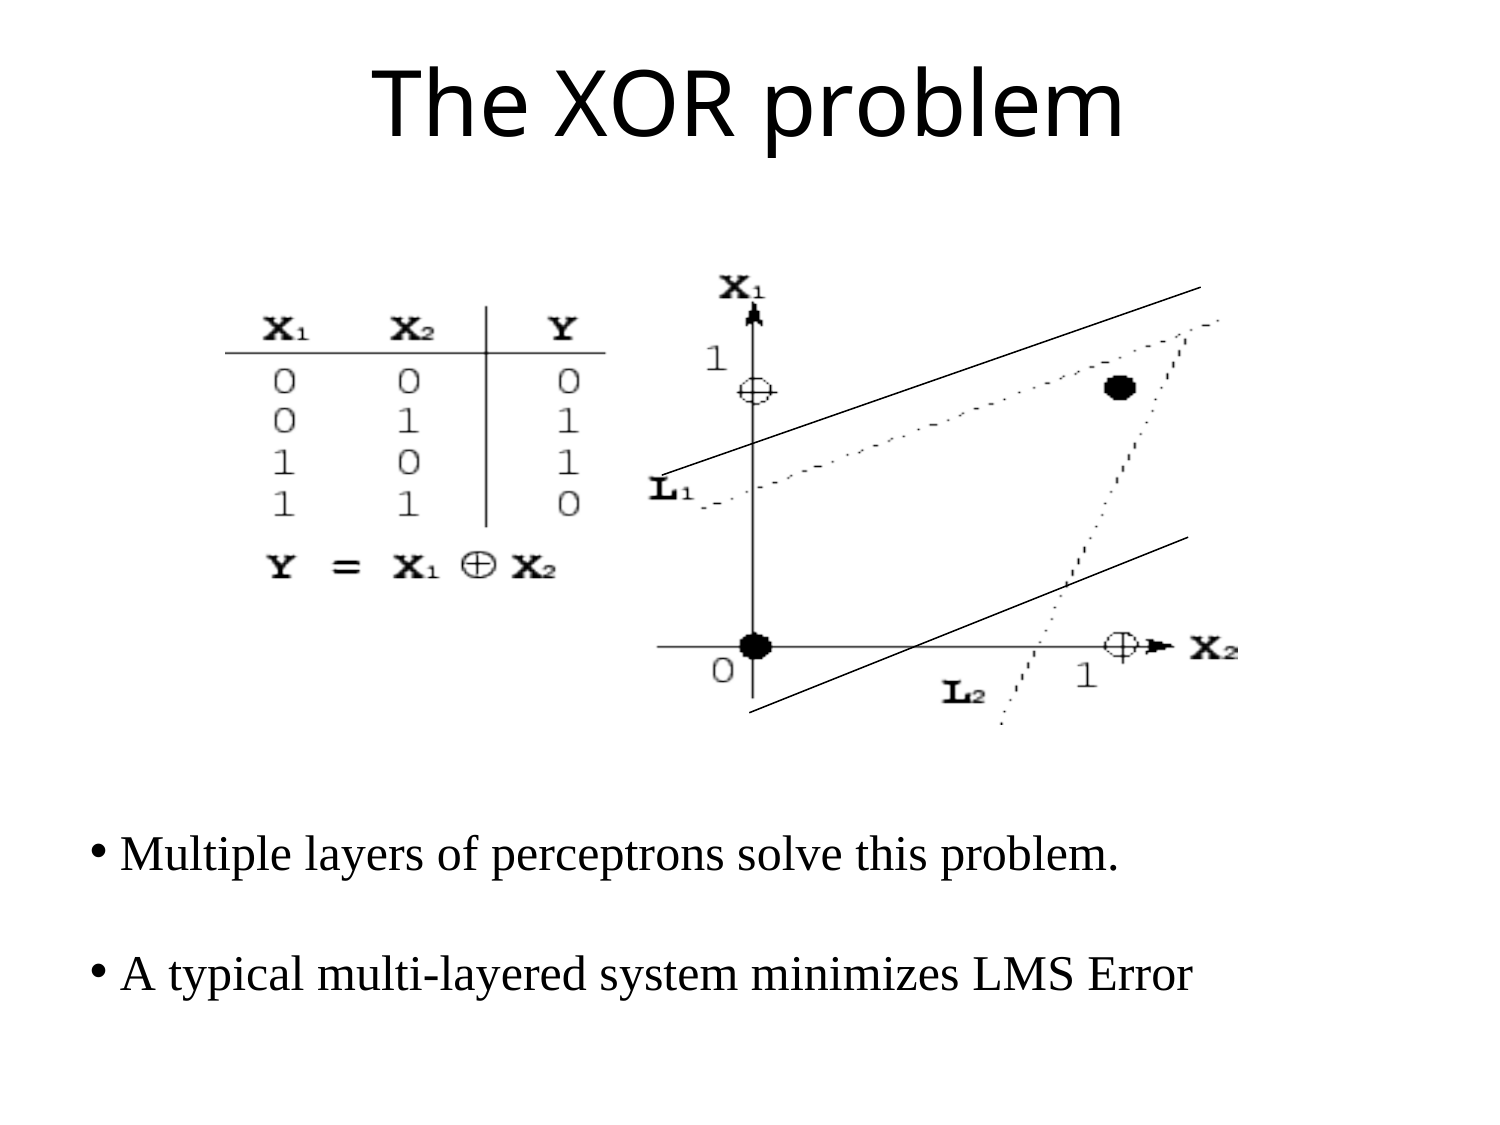

The XOR problem
#
 Multiple layers of perceptrons solve this problem.
 A typical multi-layered system minimizes LMS Error